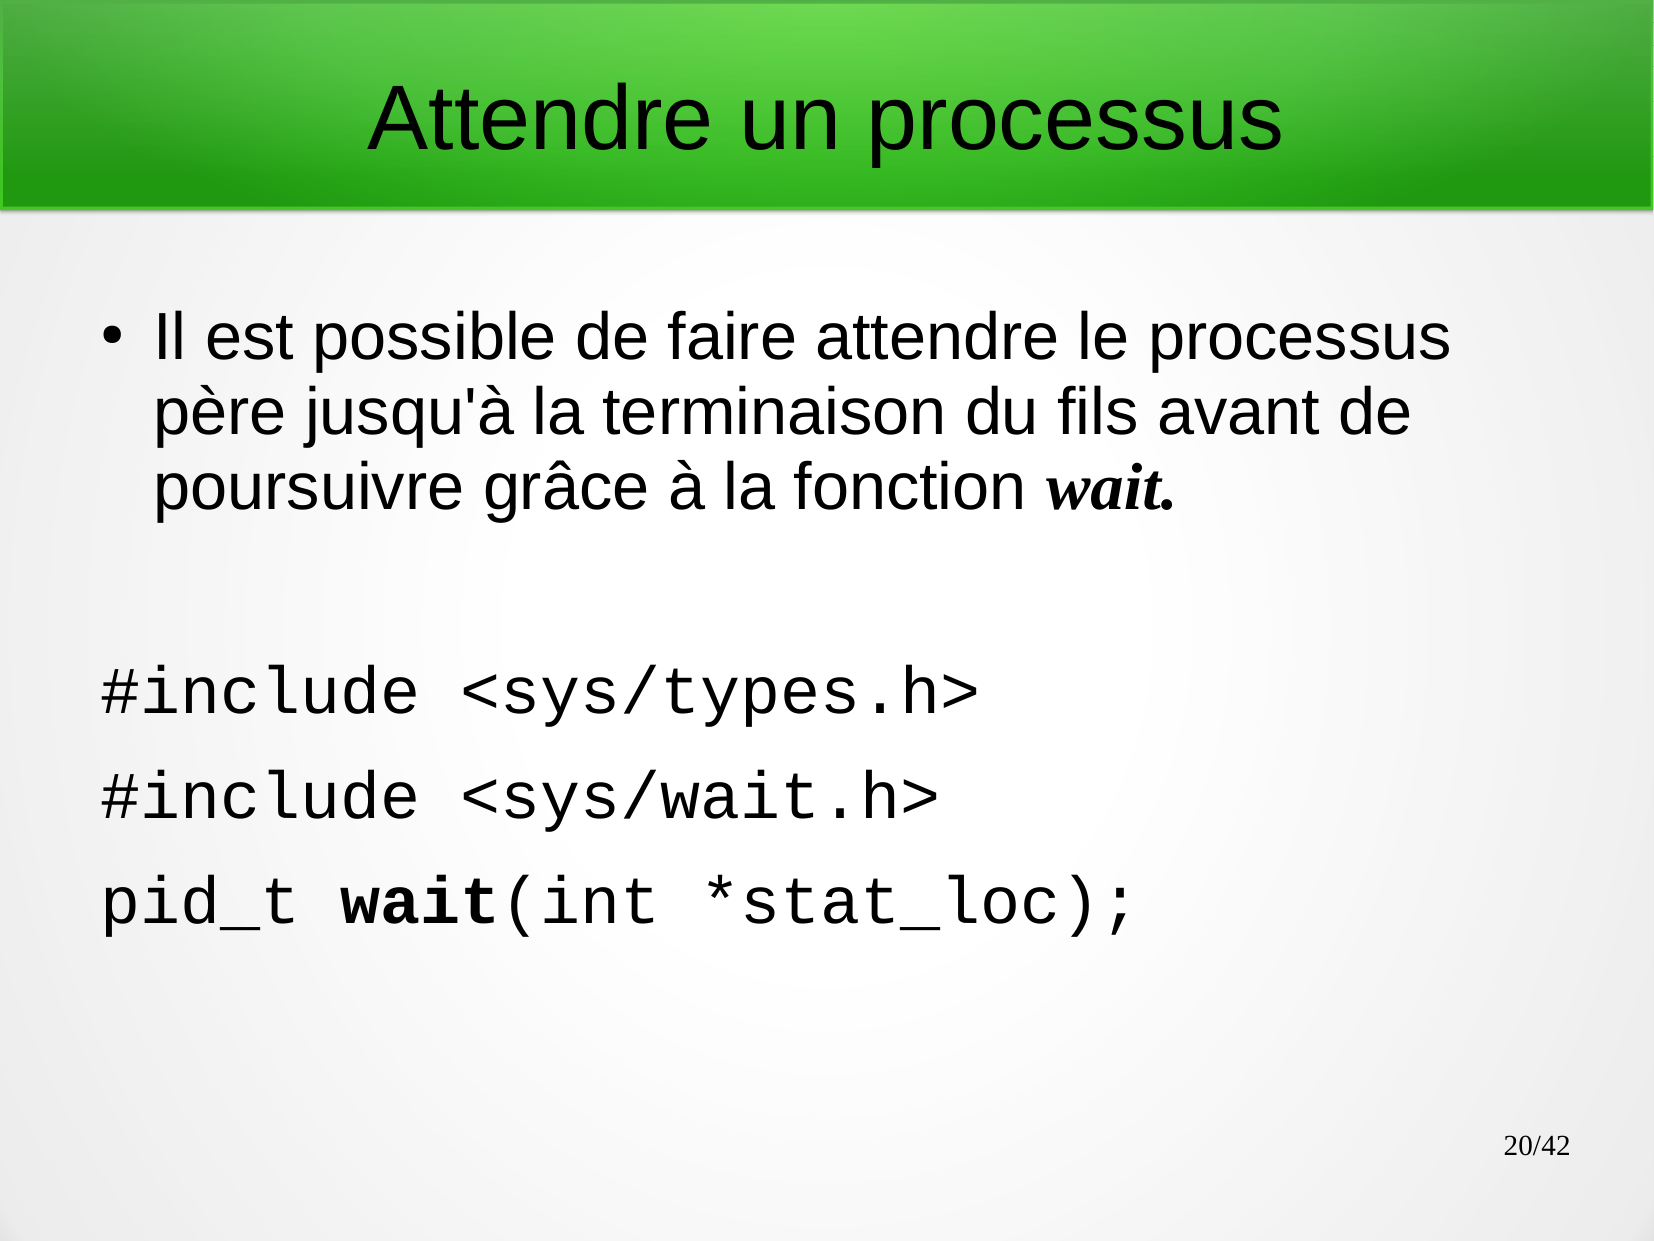

# Attendre un processus
Il est possible de faire attendre le processus père jusqu'à la terminaison du fils avant de poursuivre grâce à la fonction wait.
#include <sys/types.h>
#include <sys/wait.h>
pid_t wait(int *stat_loc);
20